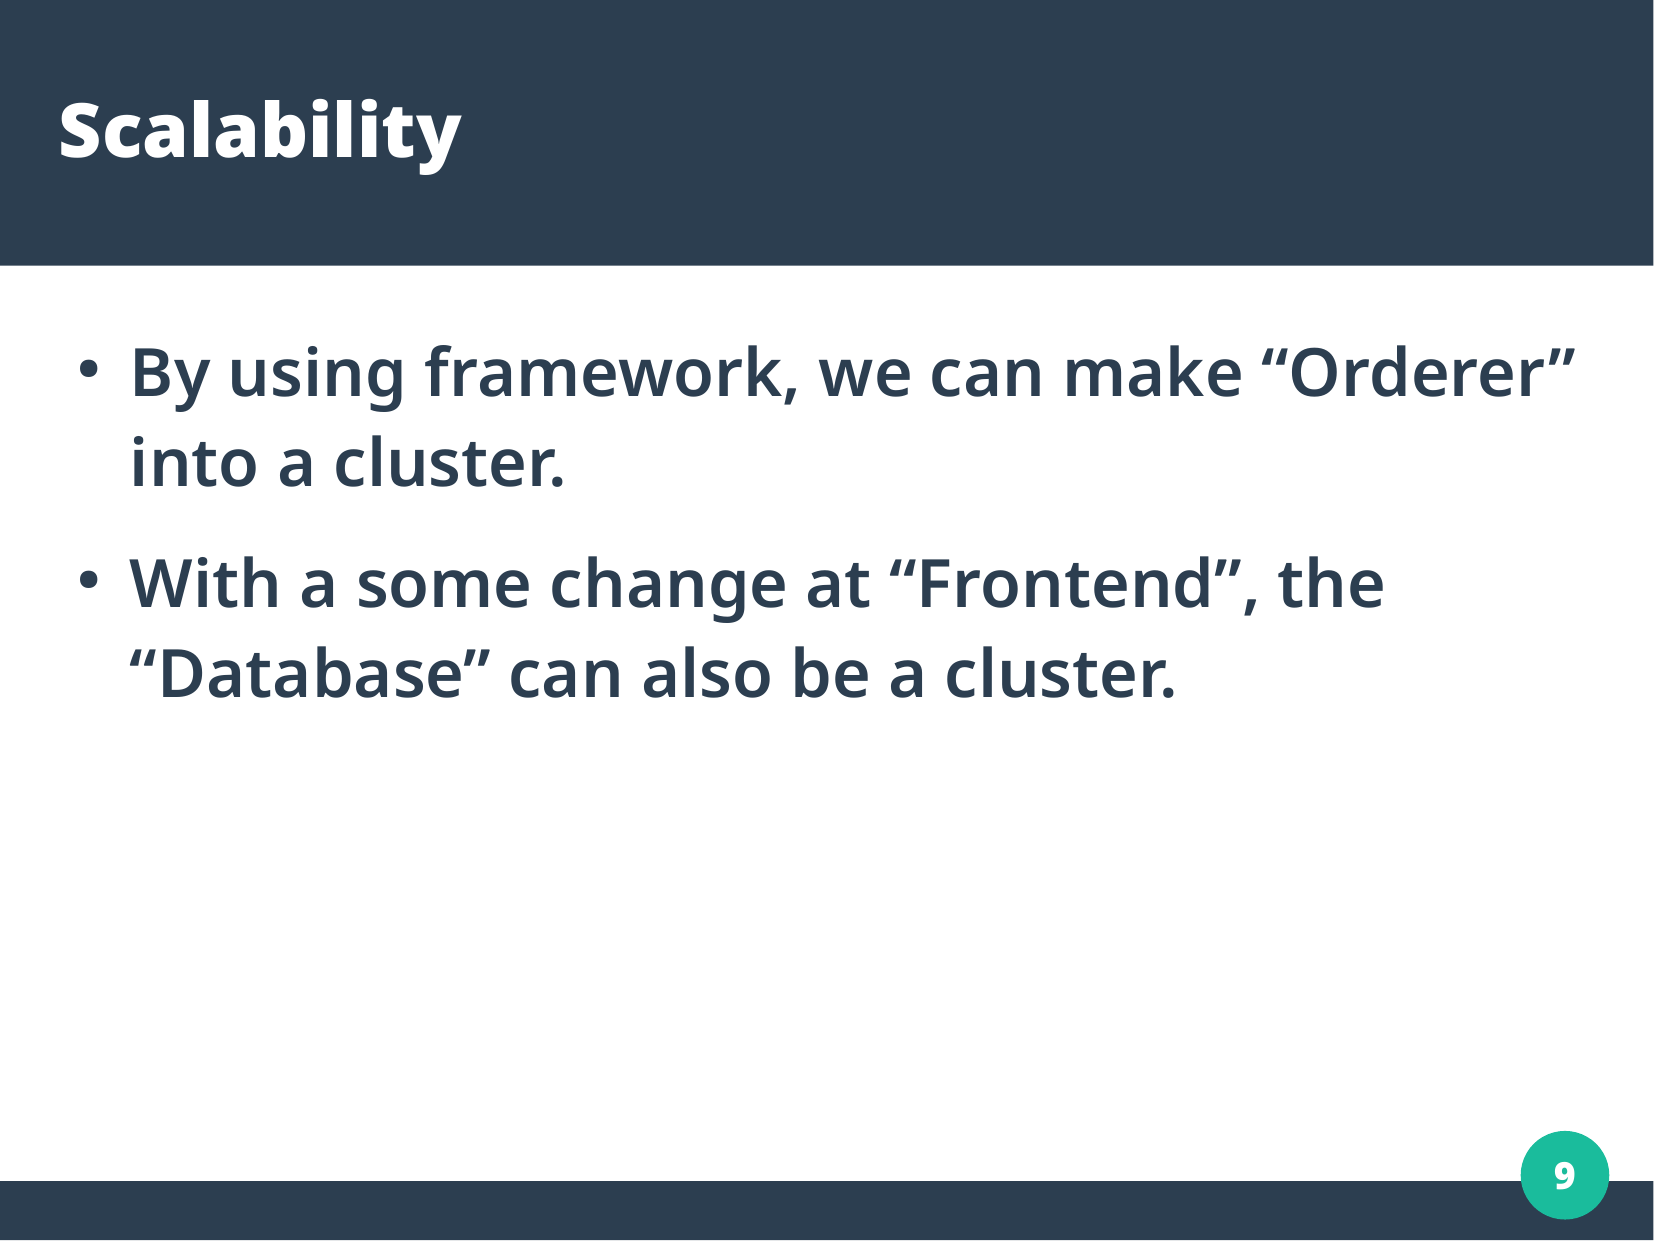

# Scalability
By using framework, we can make “Orderer” into a cluster.
With a some change at “Frontend”, the “Database” can also be a cluster.
9